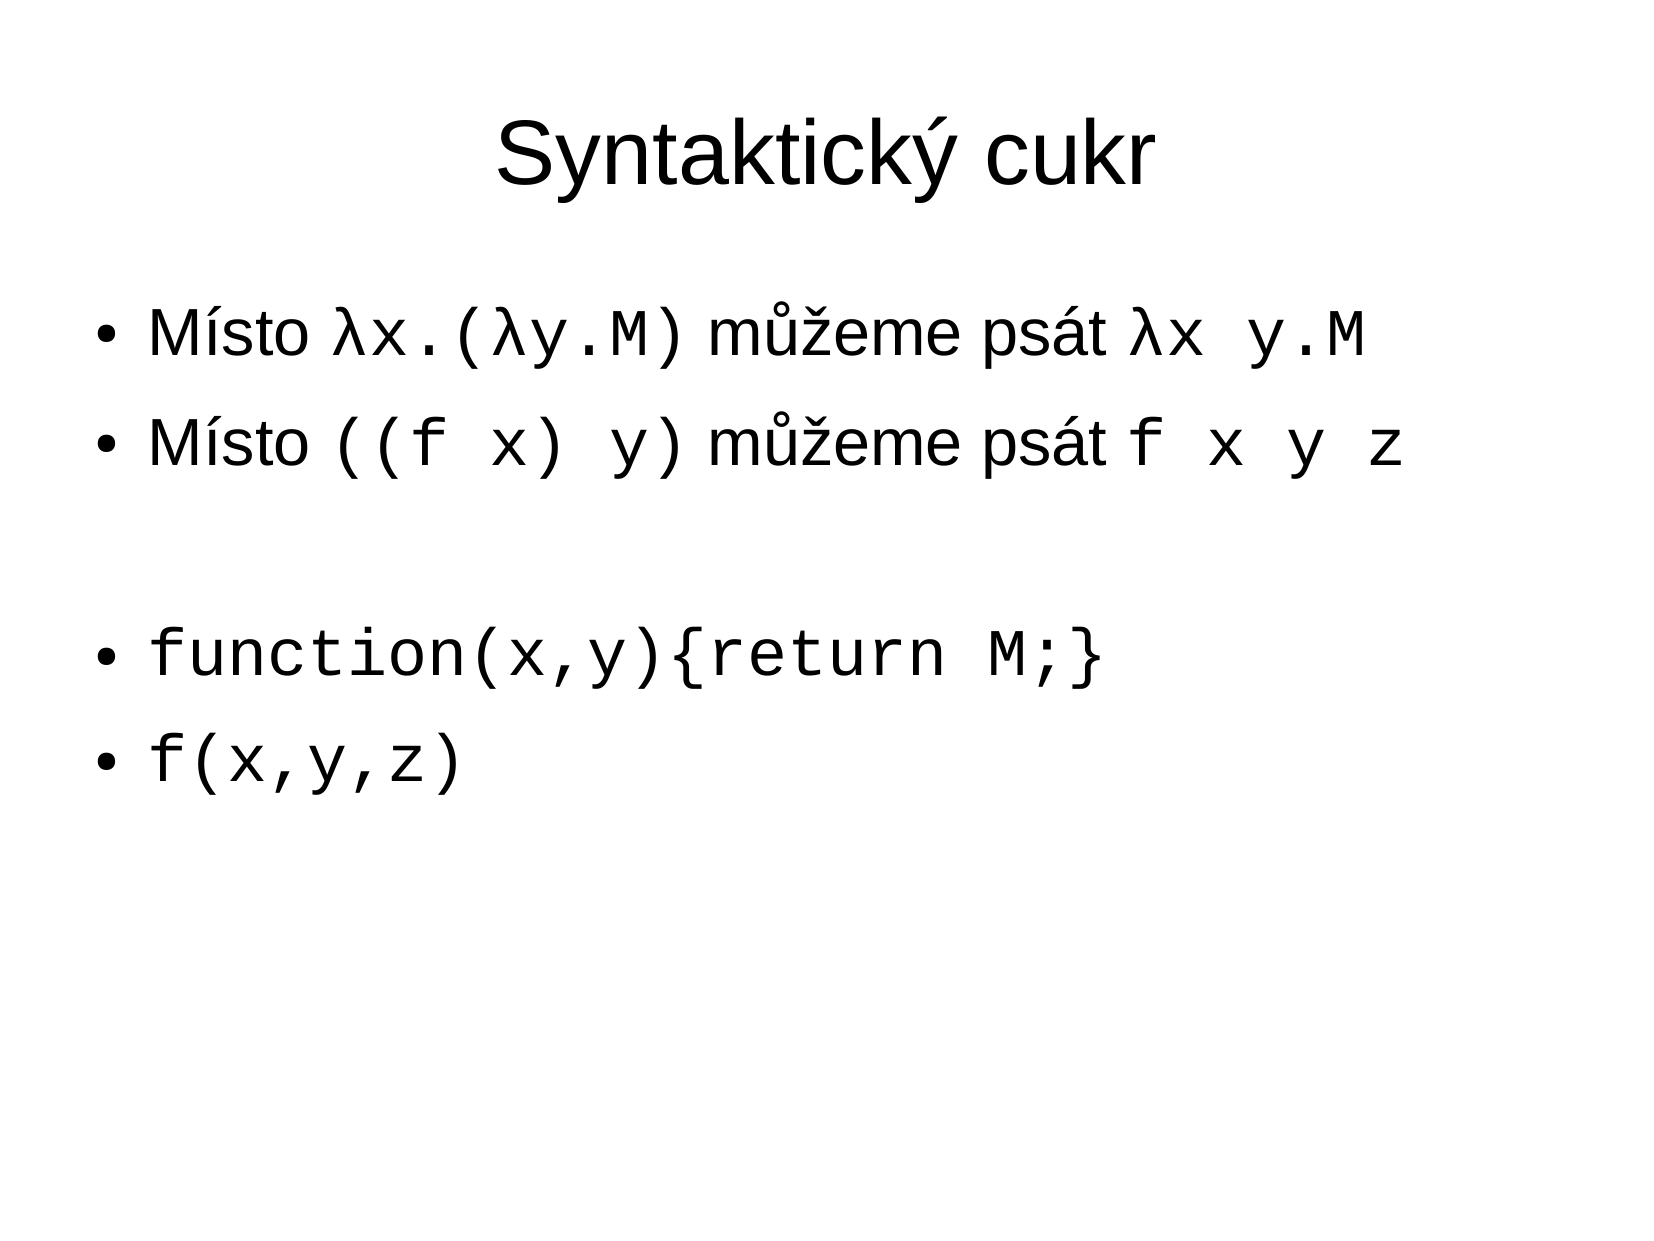

# Syntaktický cukr
Místo λx.(λy.M) můžeme psát λx y.M
Místo ((f x) y) můžeme psát f x y z
function(x,y){return M;}
f(x,y,z)